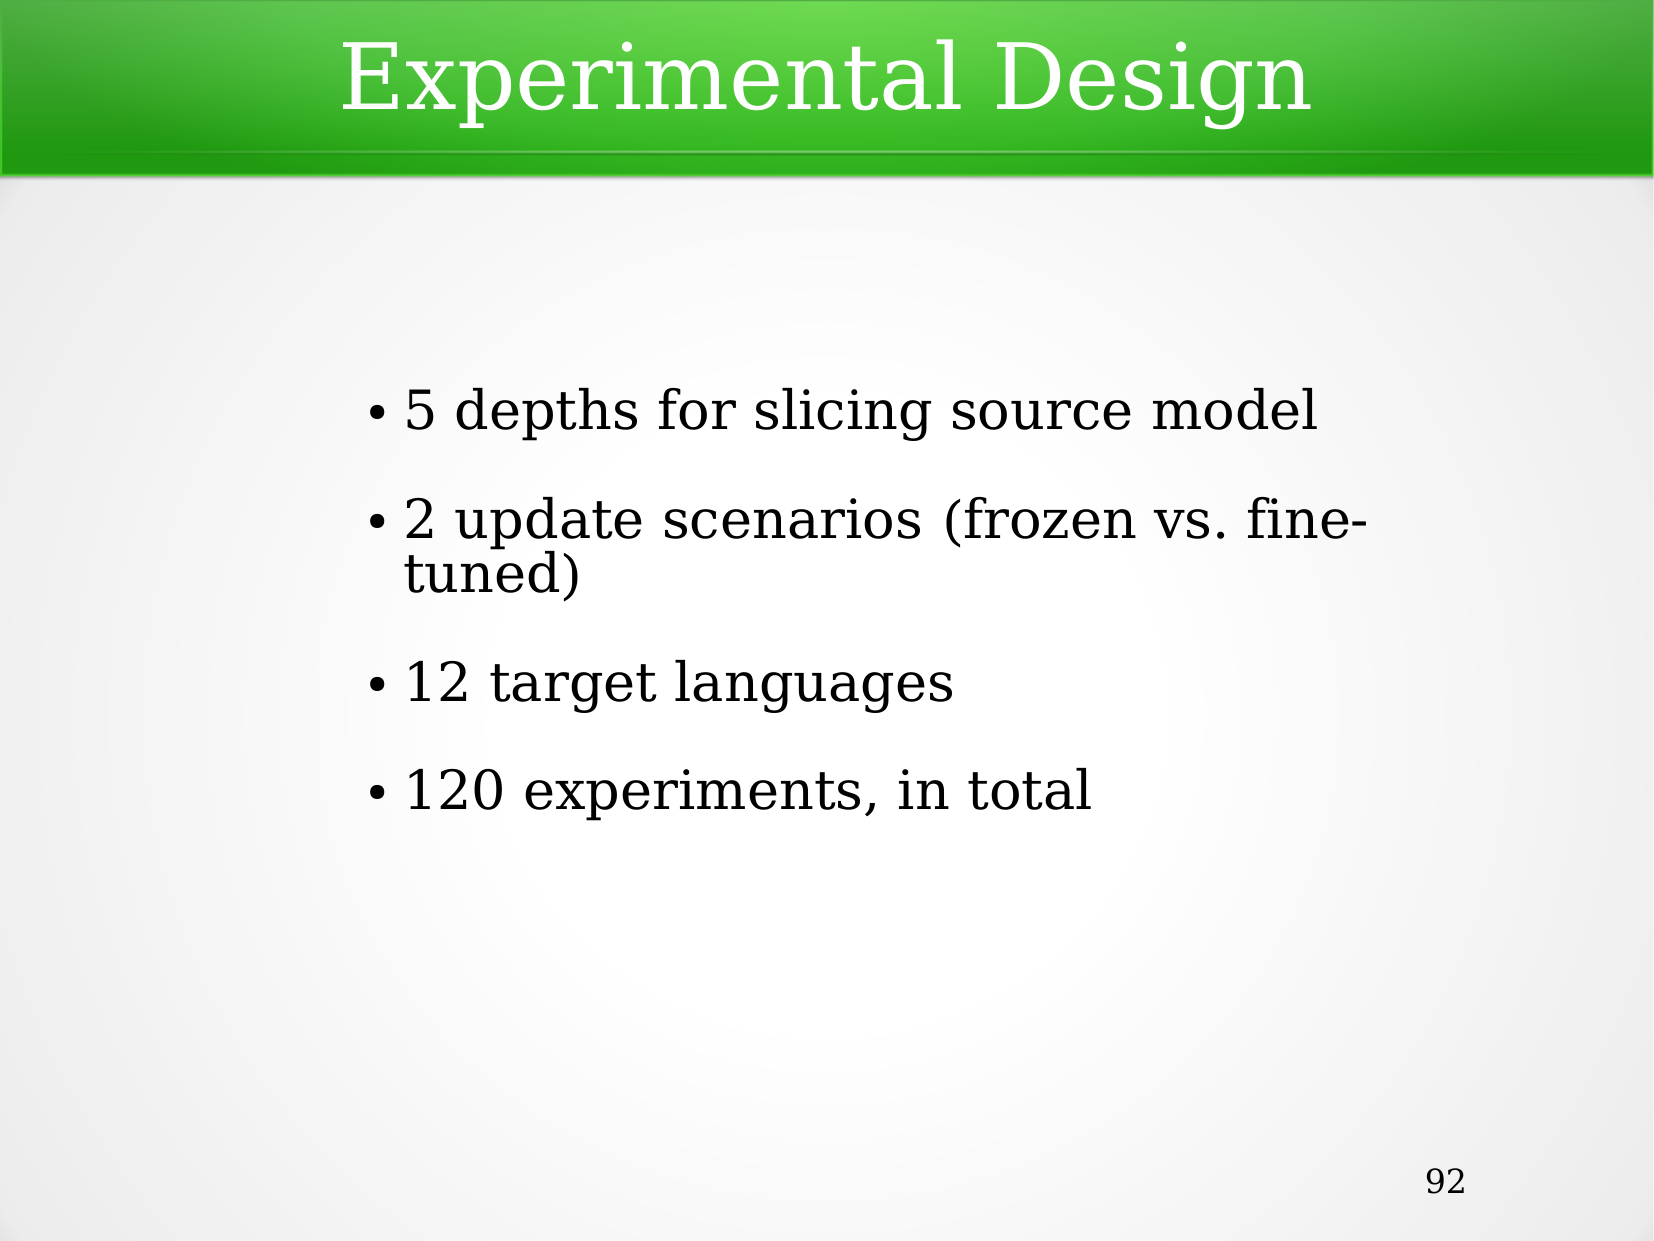

# Experimental Design
5 depths for slicing source model
2 update scenarios (frozen vs. fine-tuned)
12 target languages
120 experiments, in total